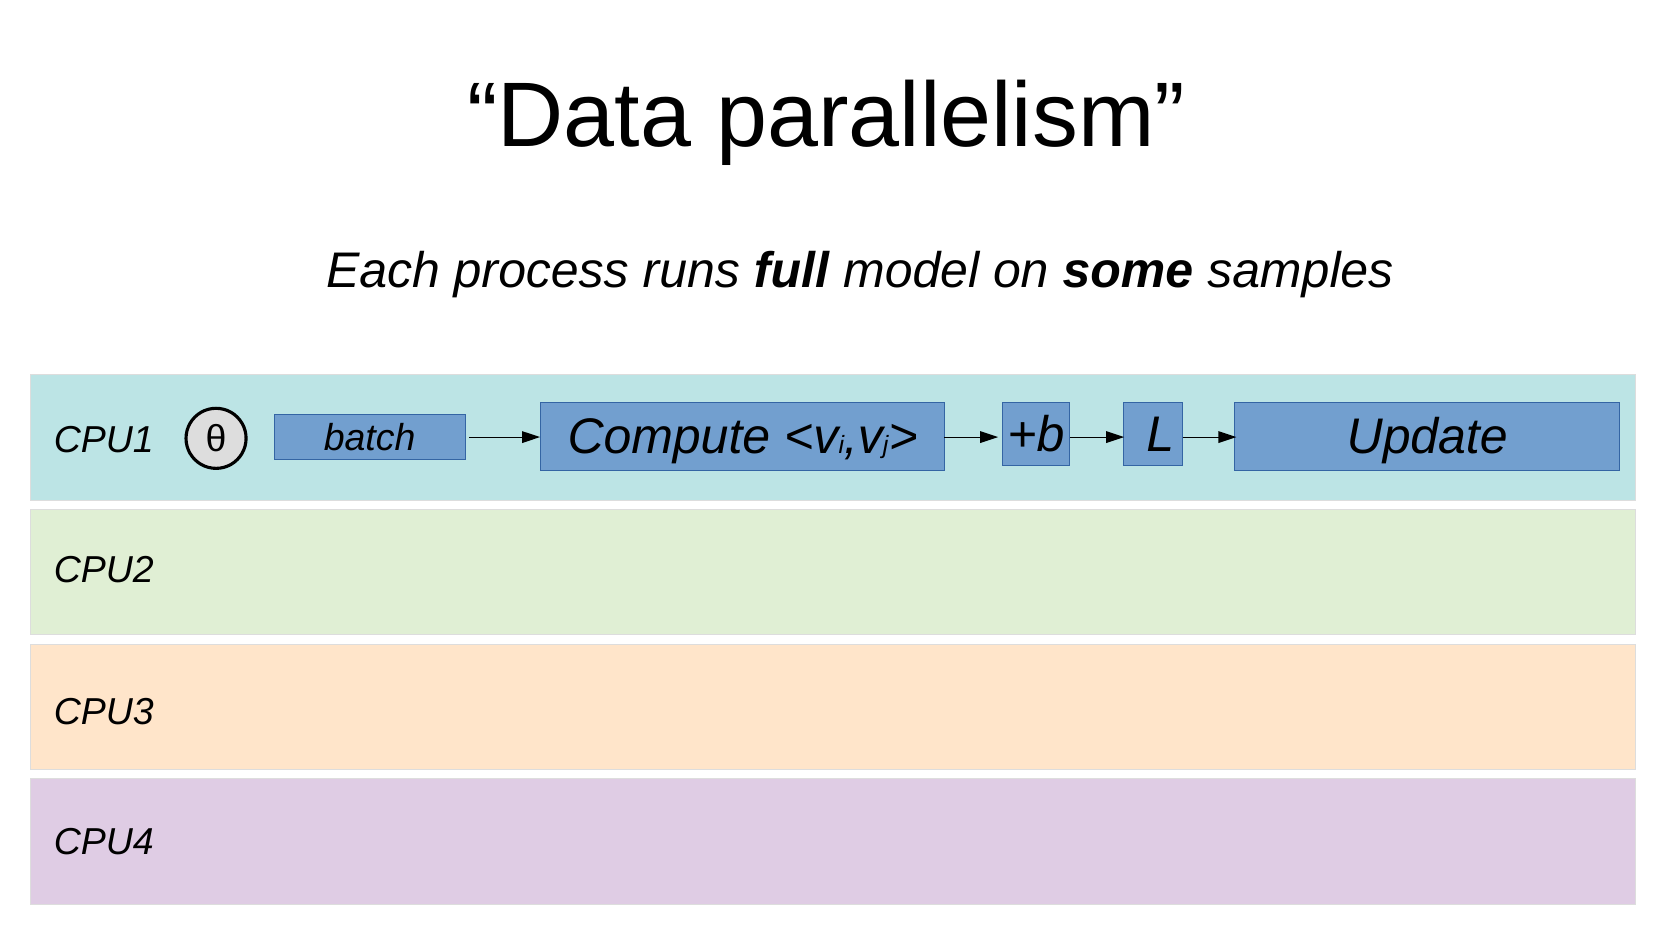

# “Data parallelism”
Each process runs full model on some samples
Compute <vi,vj>
Update
+b
 L
θ
CPU1
batch
CPU2
CPU3
CPU4